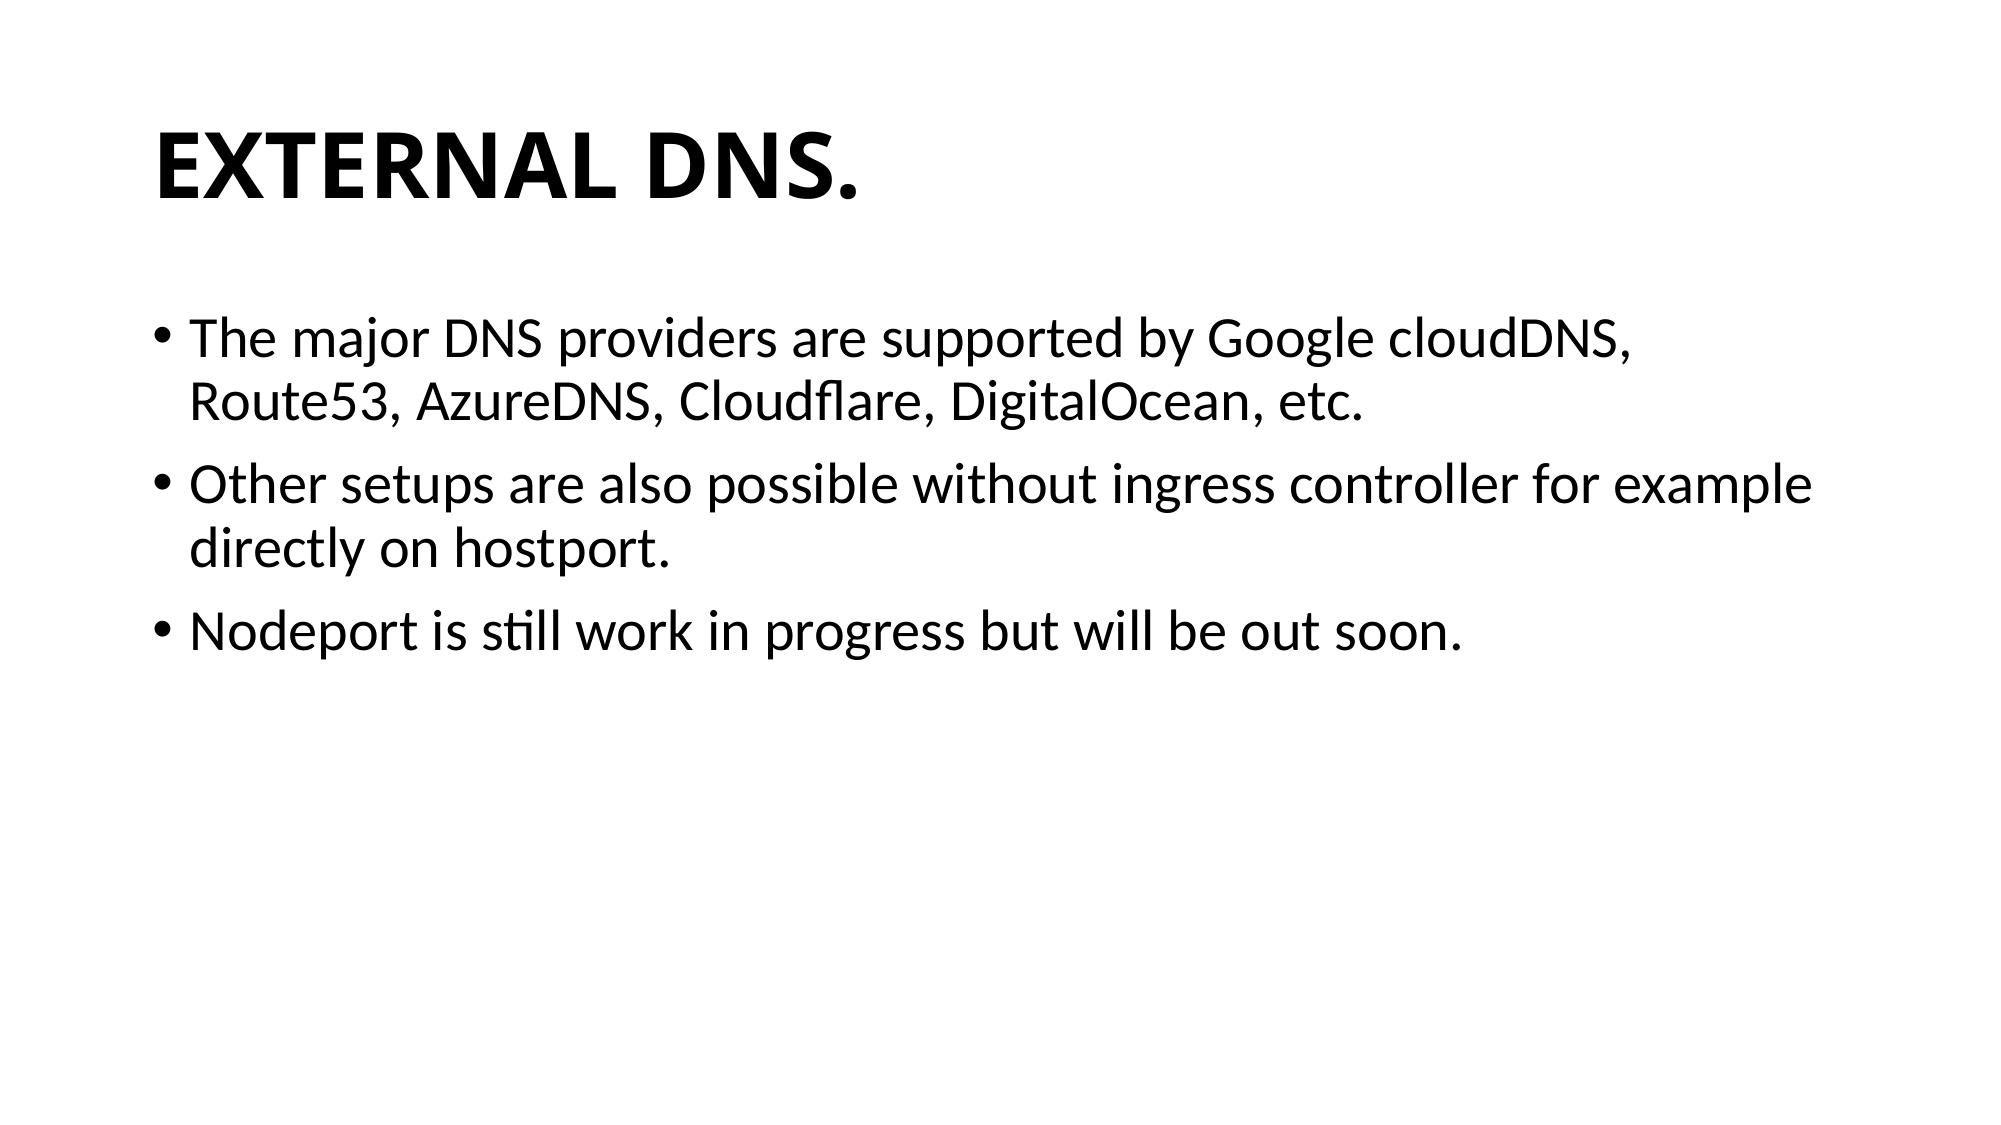

# EXTERNAL DNS.
The major DNS providers are supported by Google cloudDNS, Route53, AzureDNS, Cloudflare, DigitalOcean, etc.
Other setups are also possible without ingress controller for example directly on hostport.
Nodeport is still work in progress but will be out soon.